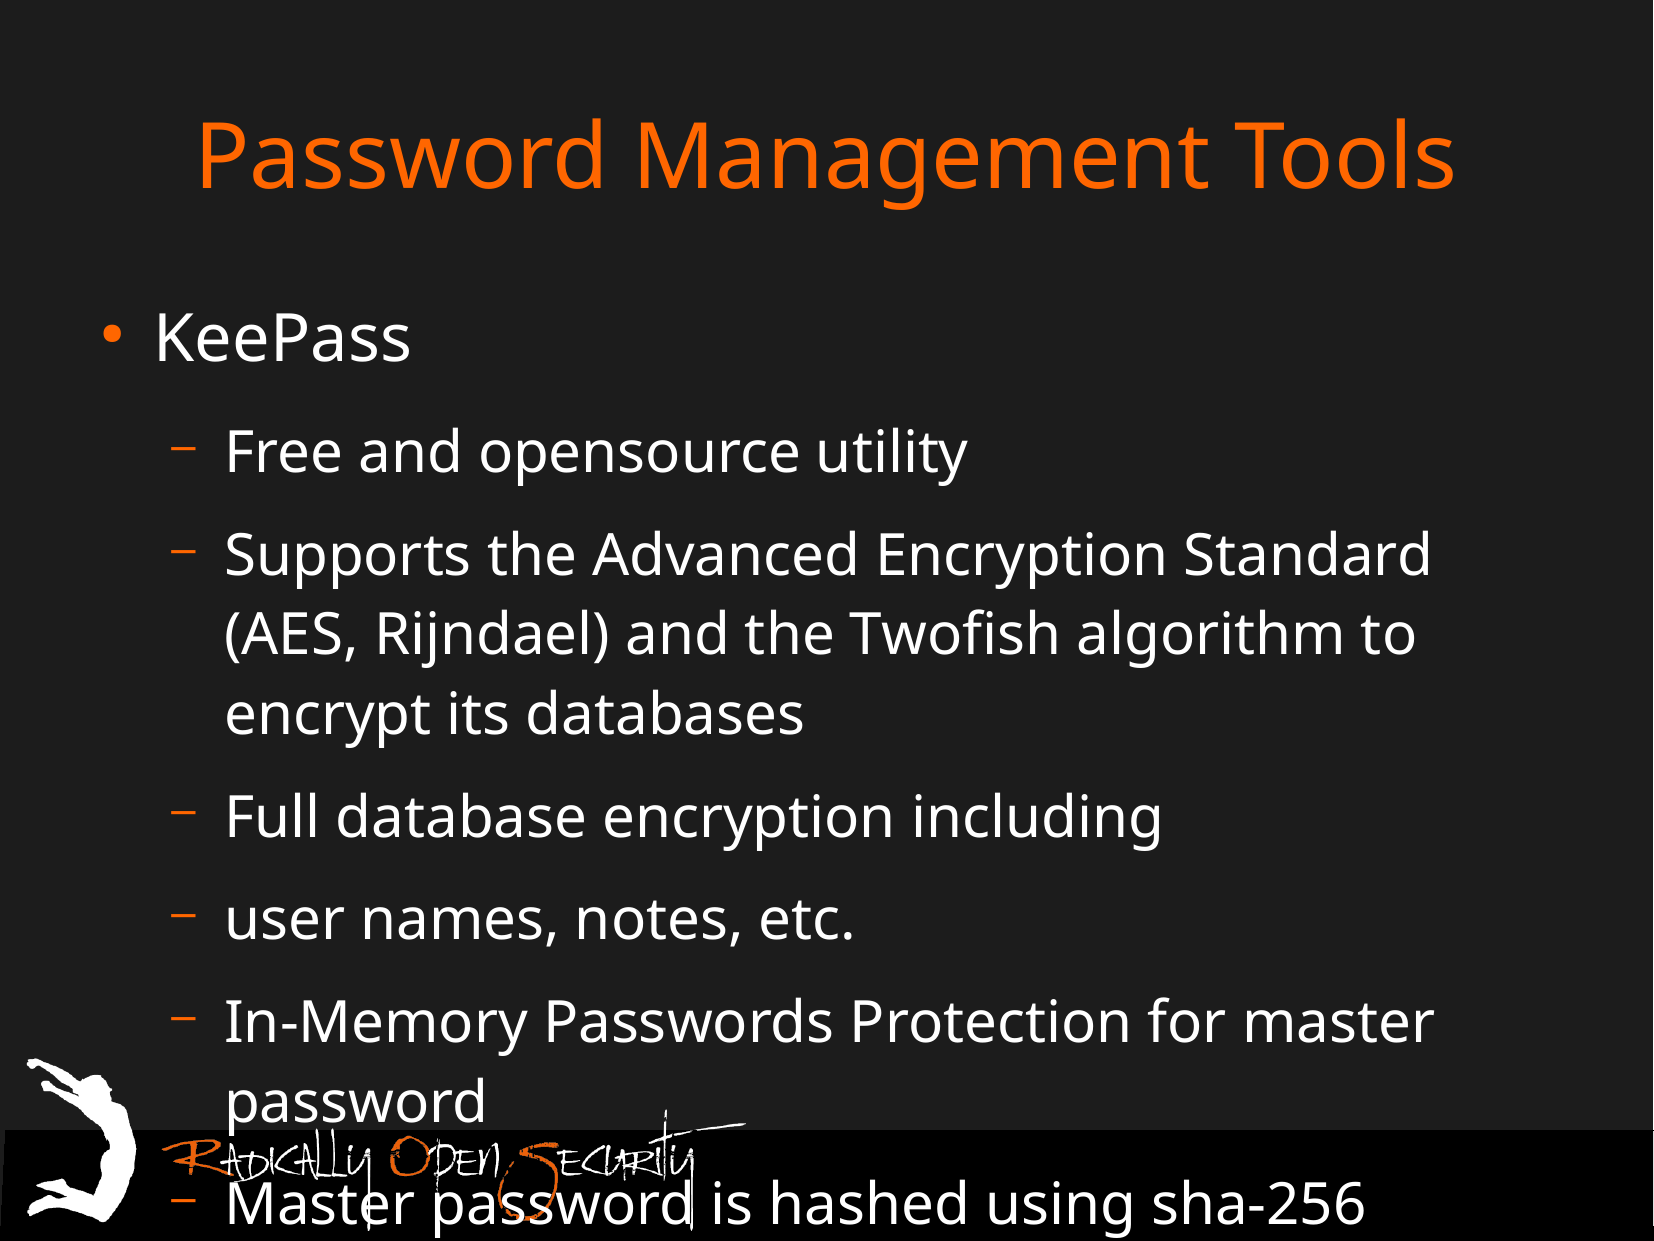

# Password Management Tools
KeePass
Free and opensource utility
Supports the Advanced Encryption Standard (AES, Rijndael) and the Twofish algorithm to encrypt its databases
Full database encryption including
user names, notes, etc.
In-Memory Passwords Protection for master password
Master password is hashed using sha-256